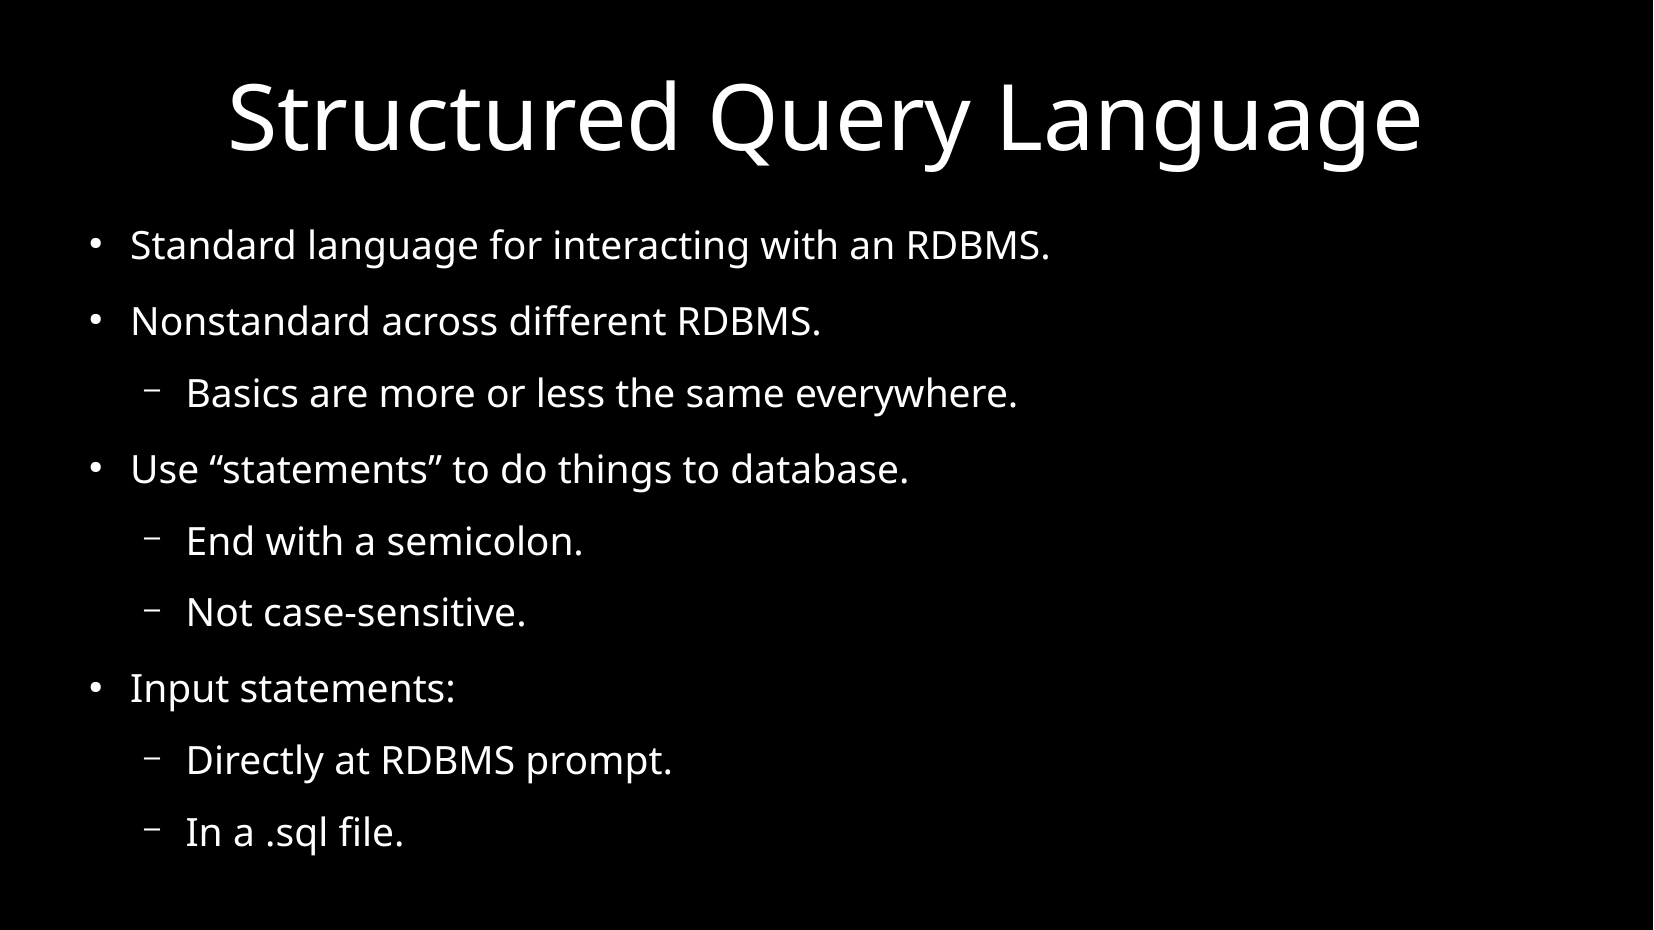

# Structured Query Language
Standard language for interacting with an RDBMS.
Nonstandard across different RDBMS.
Basics are more or less the same everywhere.
Use “statements” to do things to database.
End with a semicolon.
Not case-sensitive.
Input statements:
Directly at RDBMS prompt.
In a .sql file.